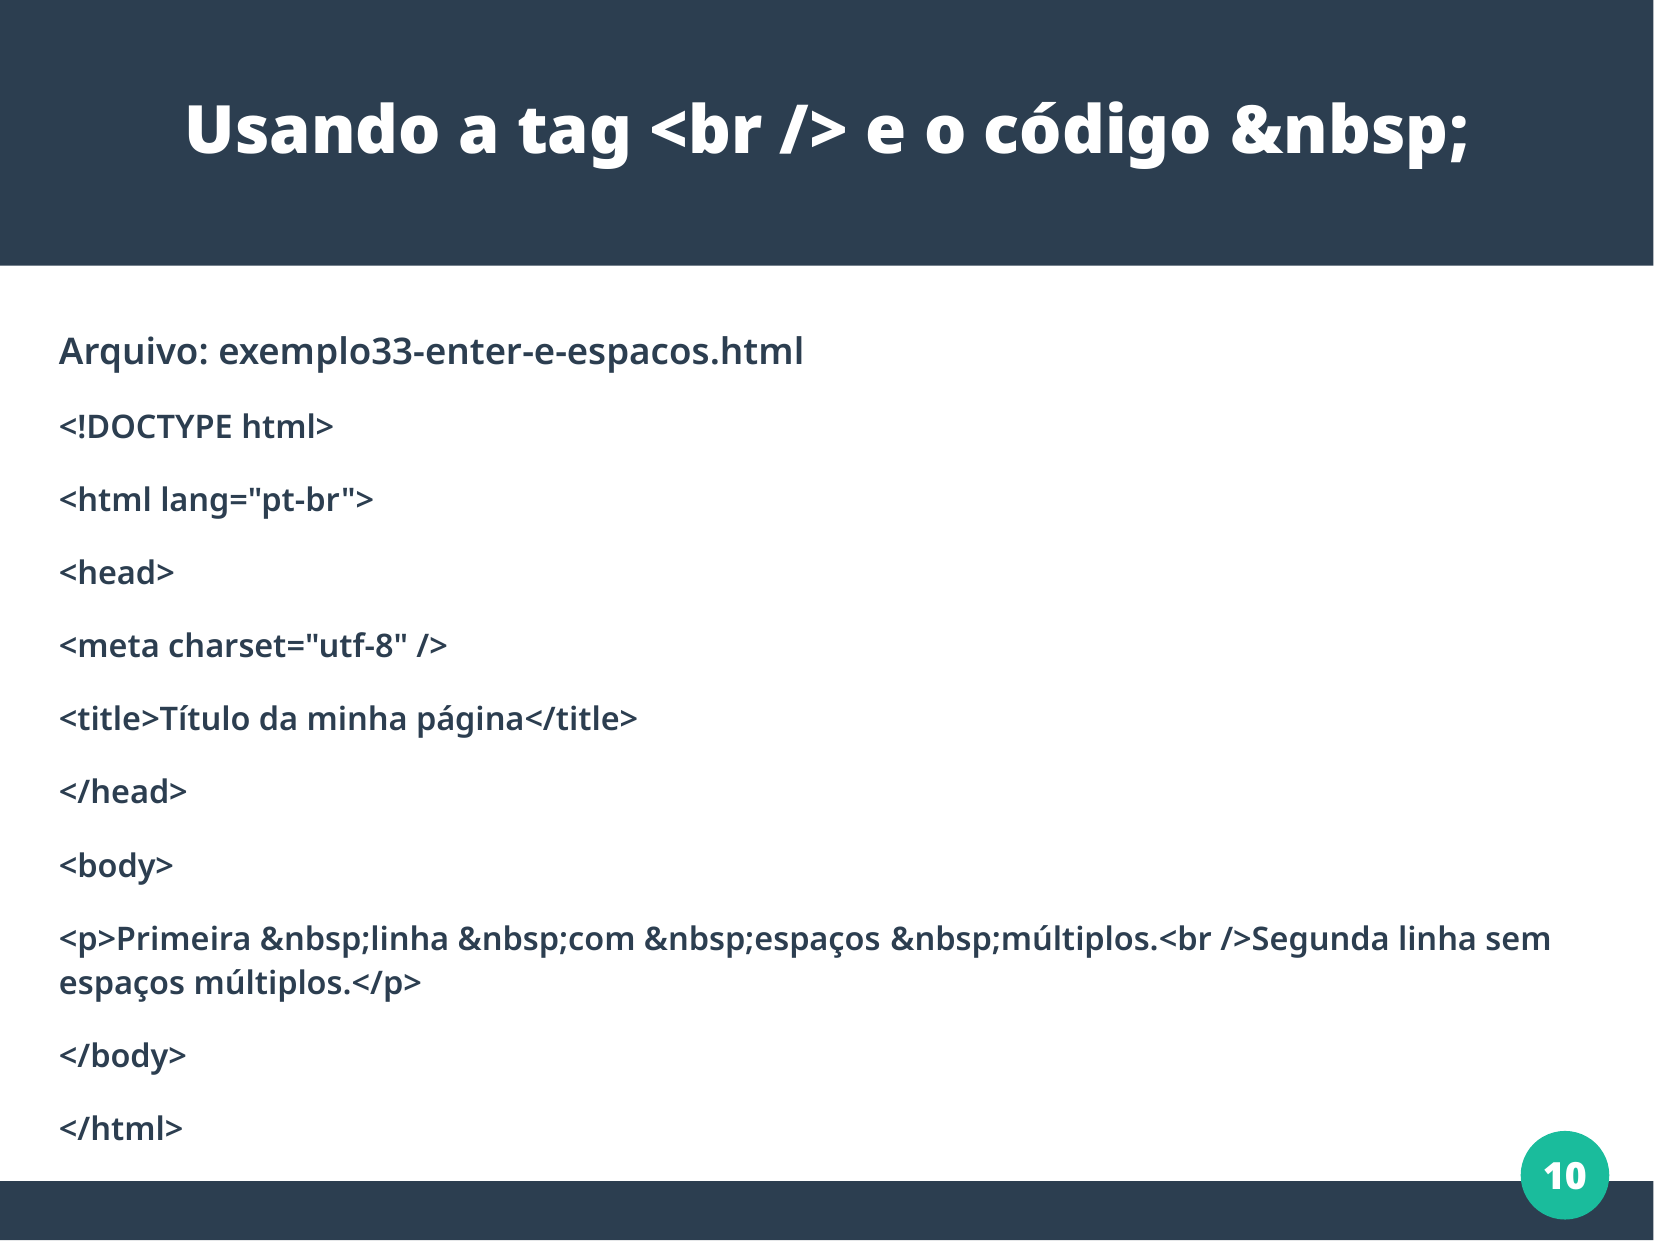

# Usando a tag <br /> e o código &nbsp;
Arquivo: exemplo33-enter-e-espacos.html
<!DOCTYPE html>
<html lang="pt-br">
<head>
<meta charset="utf-8" />
<title>Título da minha página</title>
</head>
<body>
<p>Primeira &nbsp;linha &nbsp;com &nbsp;espaços &nbsp;múltiplos.<br />Segunda linha sem espaços múltiplos.</p>
</body>
</html>
10